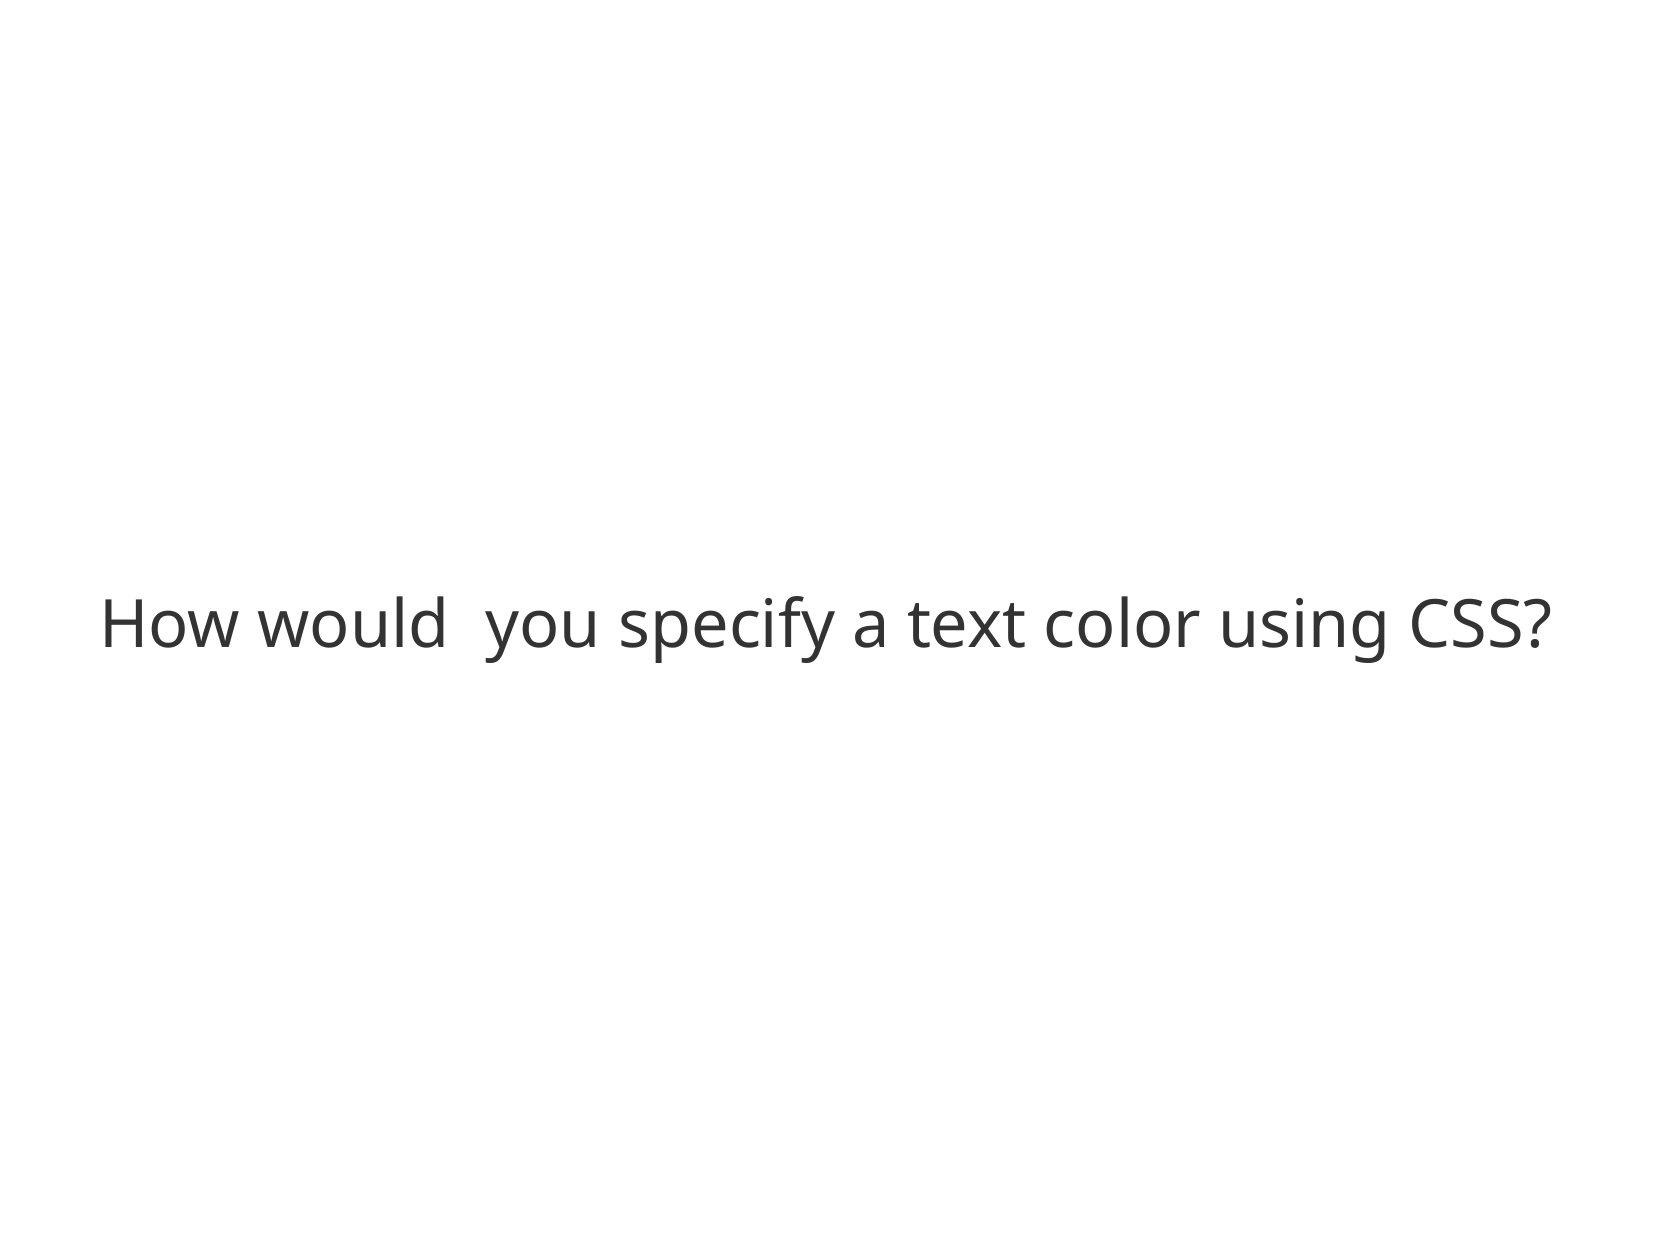

# How would	 you specify a text color using CSS?